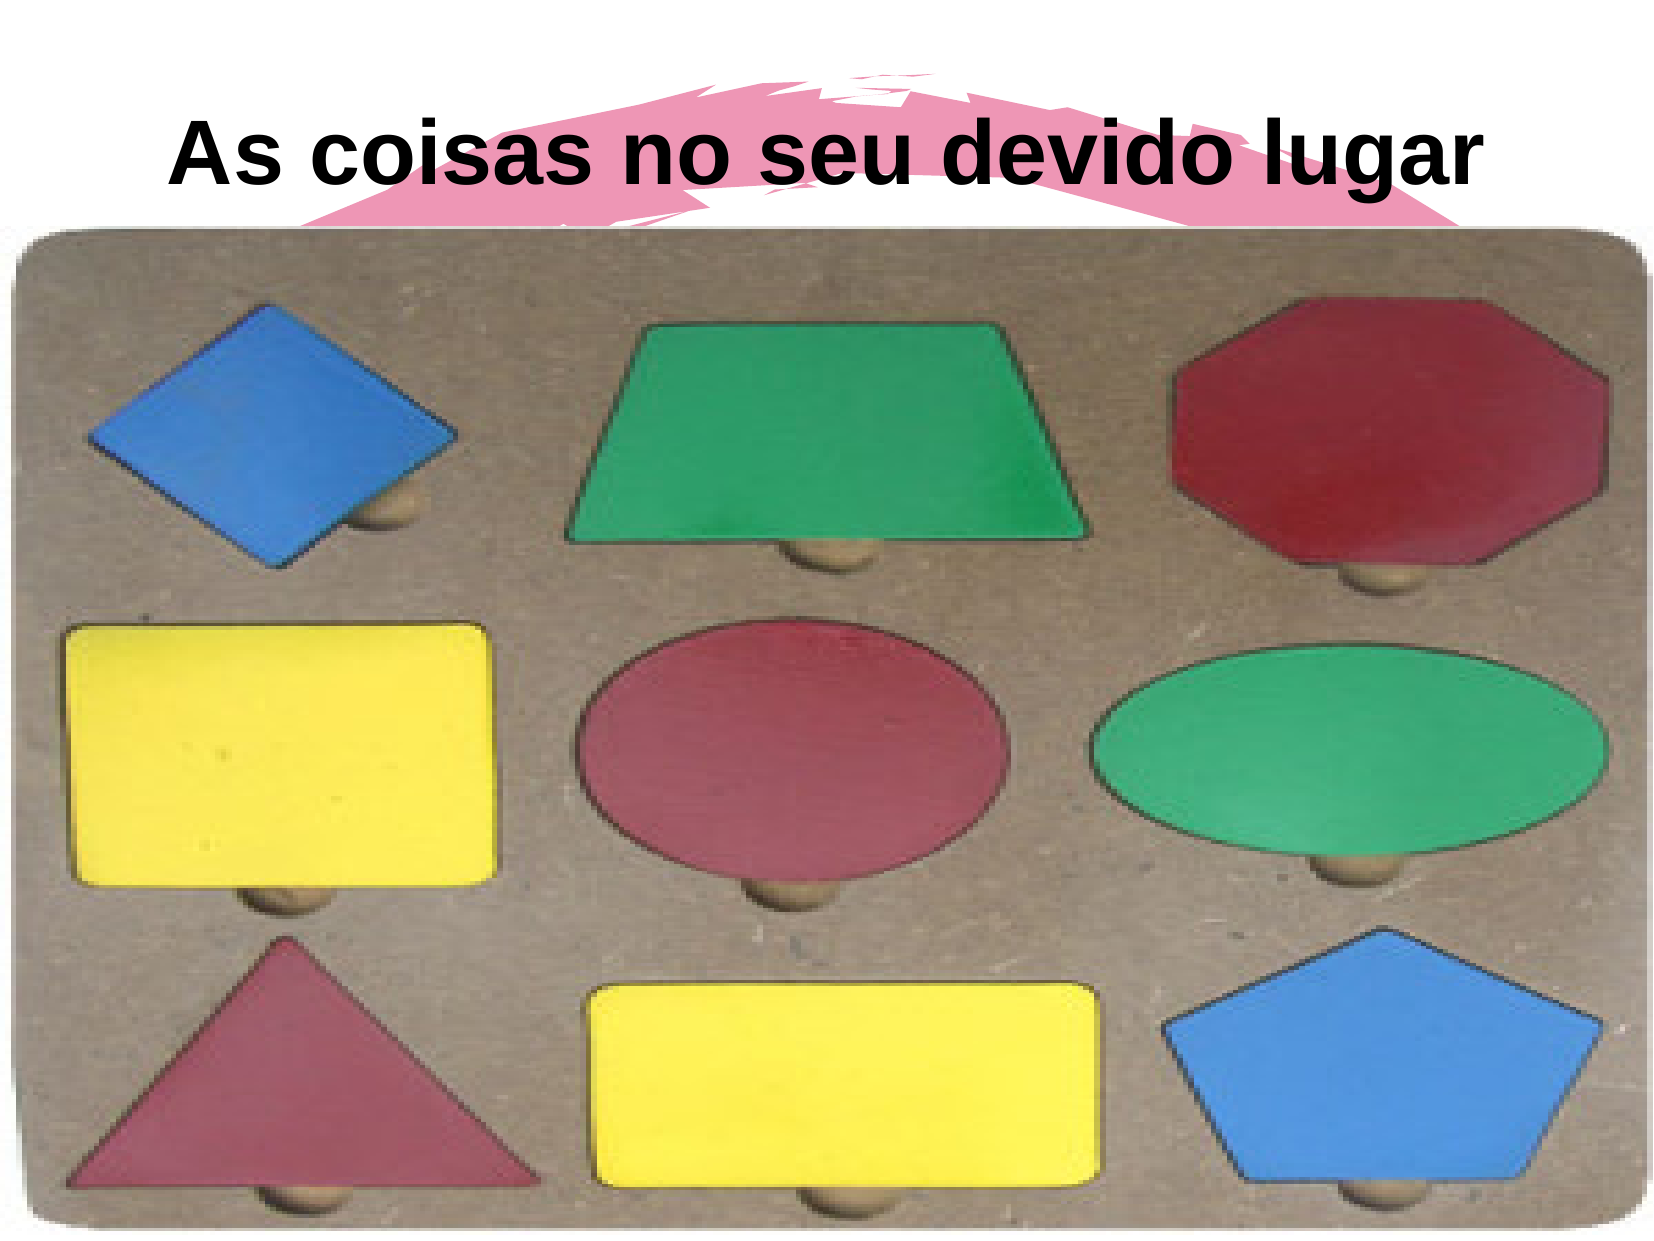

# As coisas no seu devido lugar